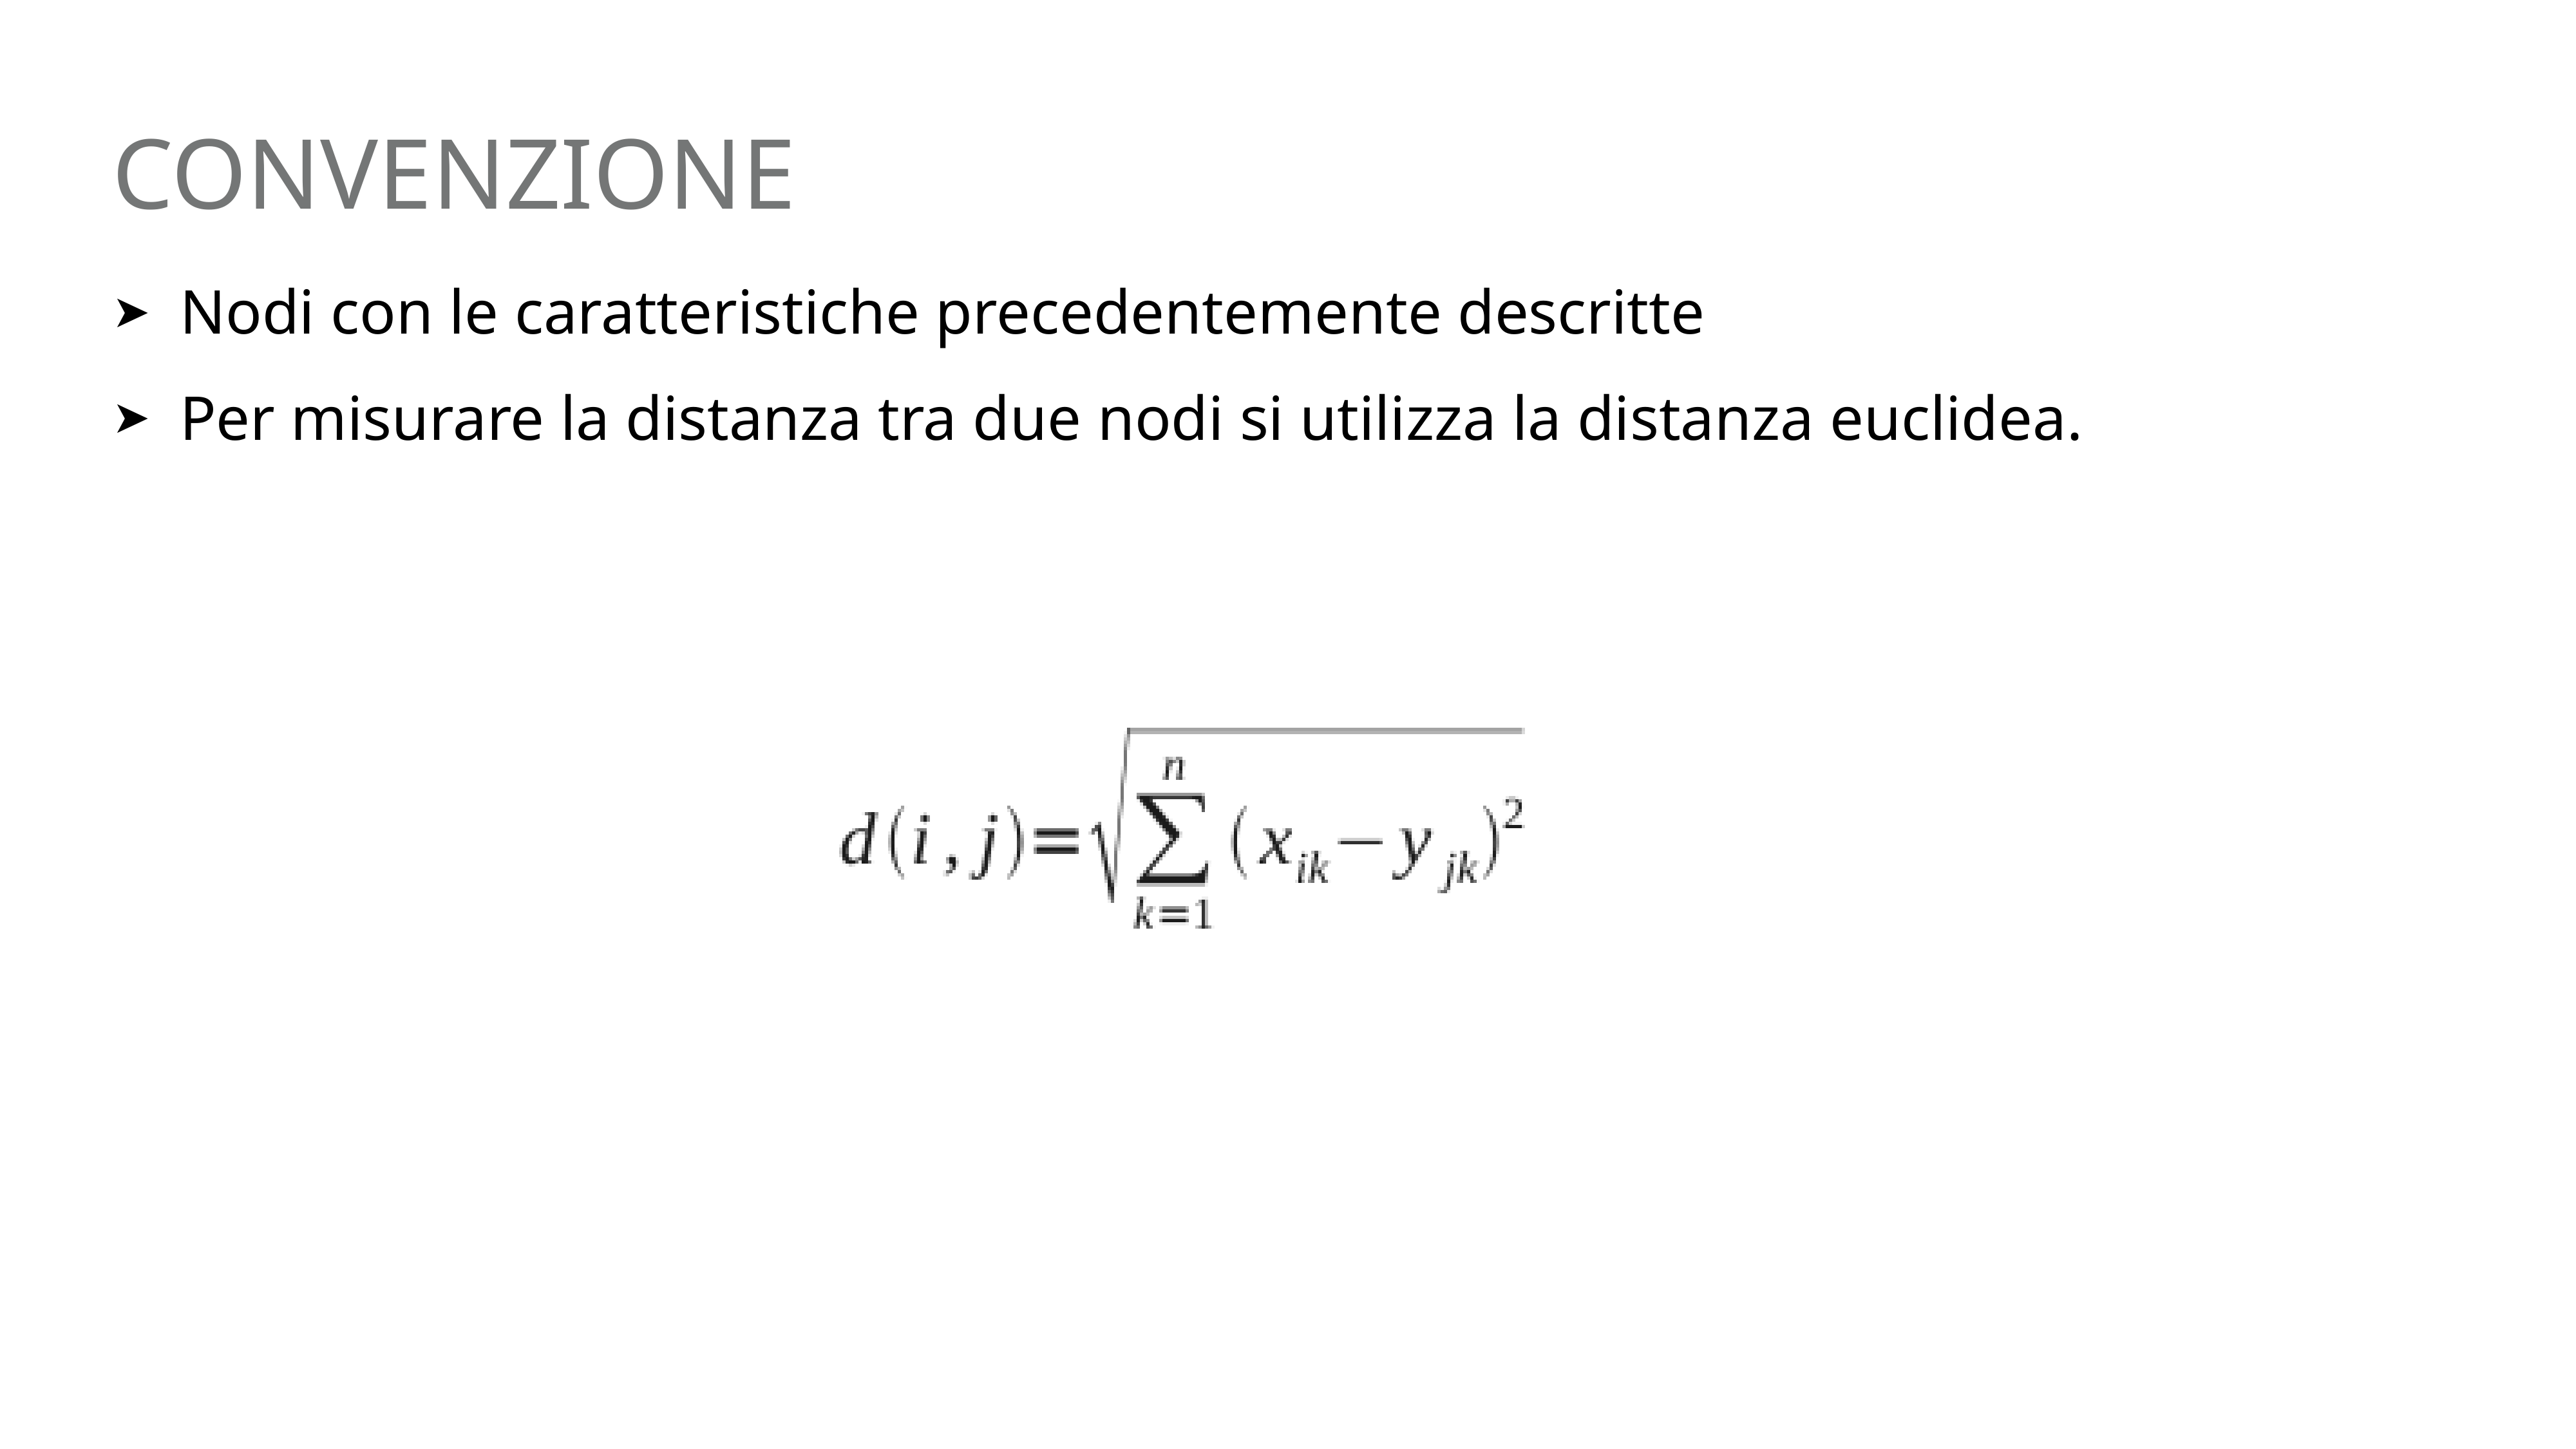

# CONVENZIONE
Nodi con le caratteristiche precedentemente descritte
Per misurare la distanza tra due nodi si utilizza la distanza euclidea.